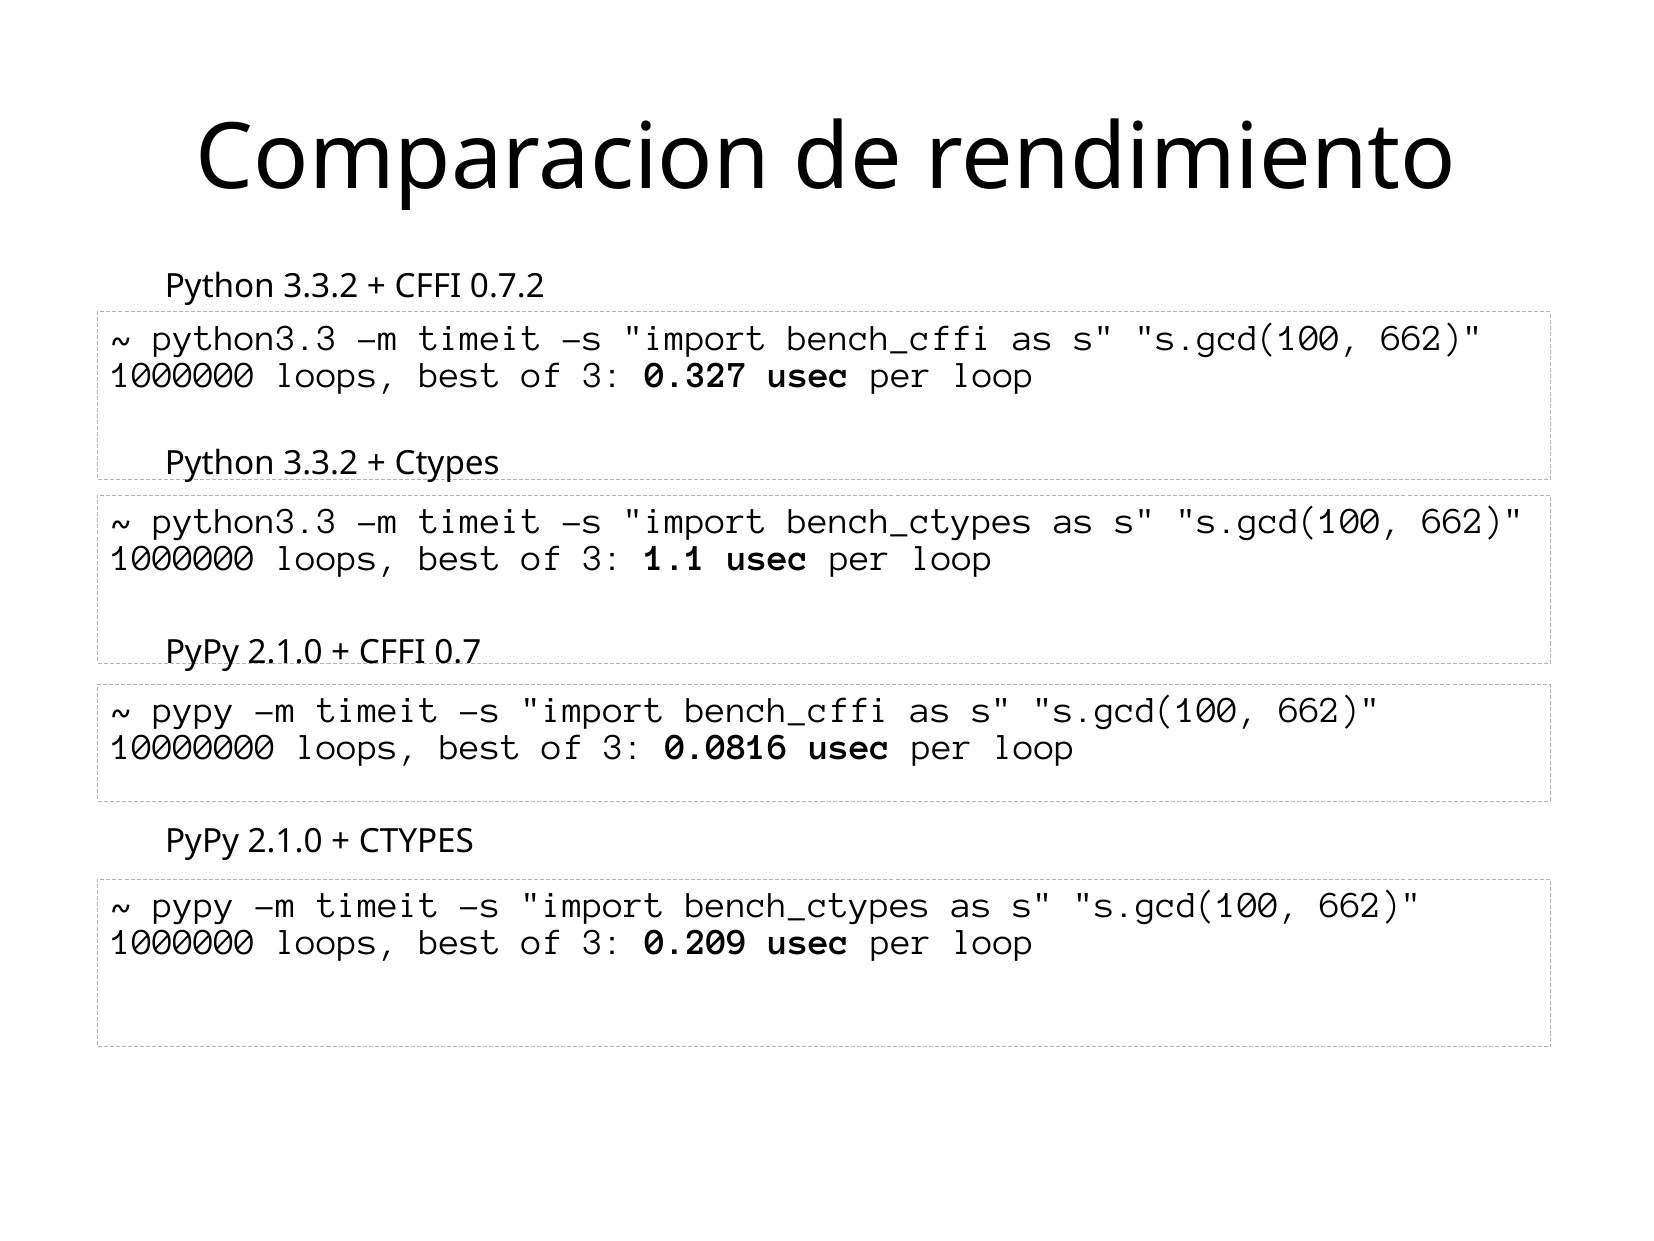

# Comparacion de rendimiento
Python 3.3.2 + CFFI 0.7.2
~ python3.3 -m timeit -s "import bench_cffi as s" "s.gcd(100, 662)"
1000000 loops, best of 3: 0.327 usec per loop
Python 3.3.2 + Ctypes
~ python3.3 -m timeit -s "import bench_ctypes as s" "s.gcd(100, 662)"
1000000 loops, best of 3: 1.1 usec per loop
PyPy 2.1.0 + CFFI 0.7
~ pypy -m timeit -s "import bench_cffi as s" "s.gcd(100, 662)"
10000000 loops, best of 3: 0.0816 usec per loop
PyPy 2.1.0 + CTYPES
~ pypy -m timeit -s "import bench_ctypes as s" "s.gcd(100, 662)"
1000000 loops, best of 3: 0.209 usec per loop